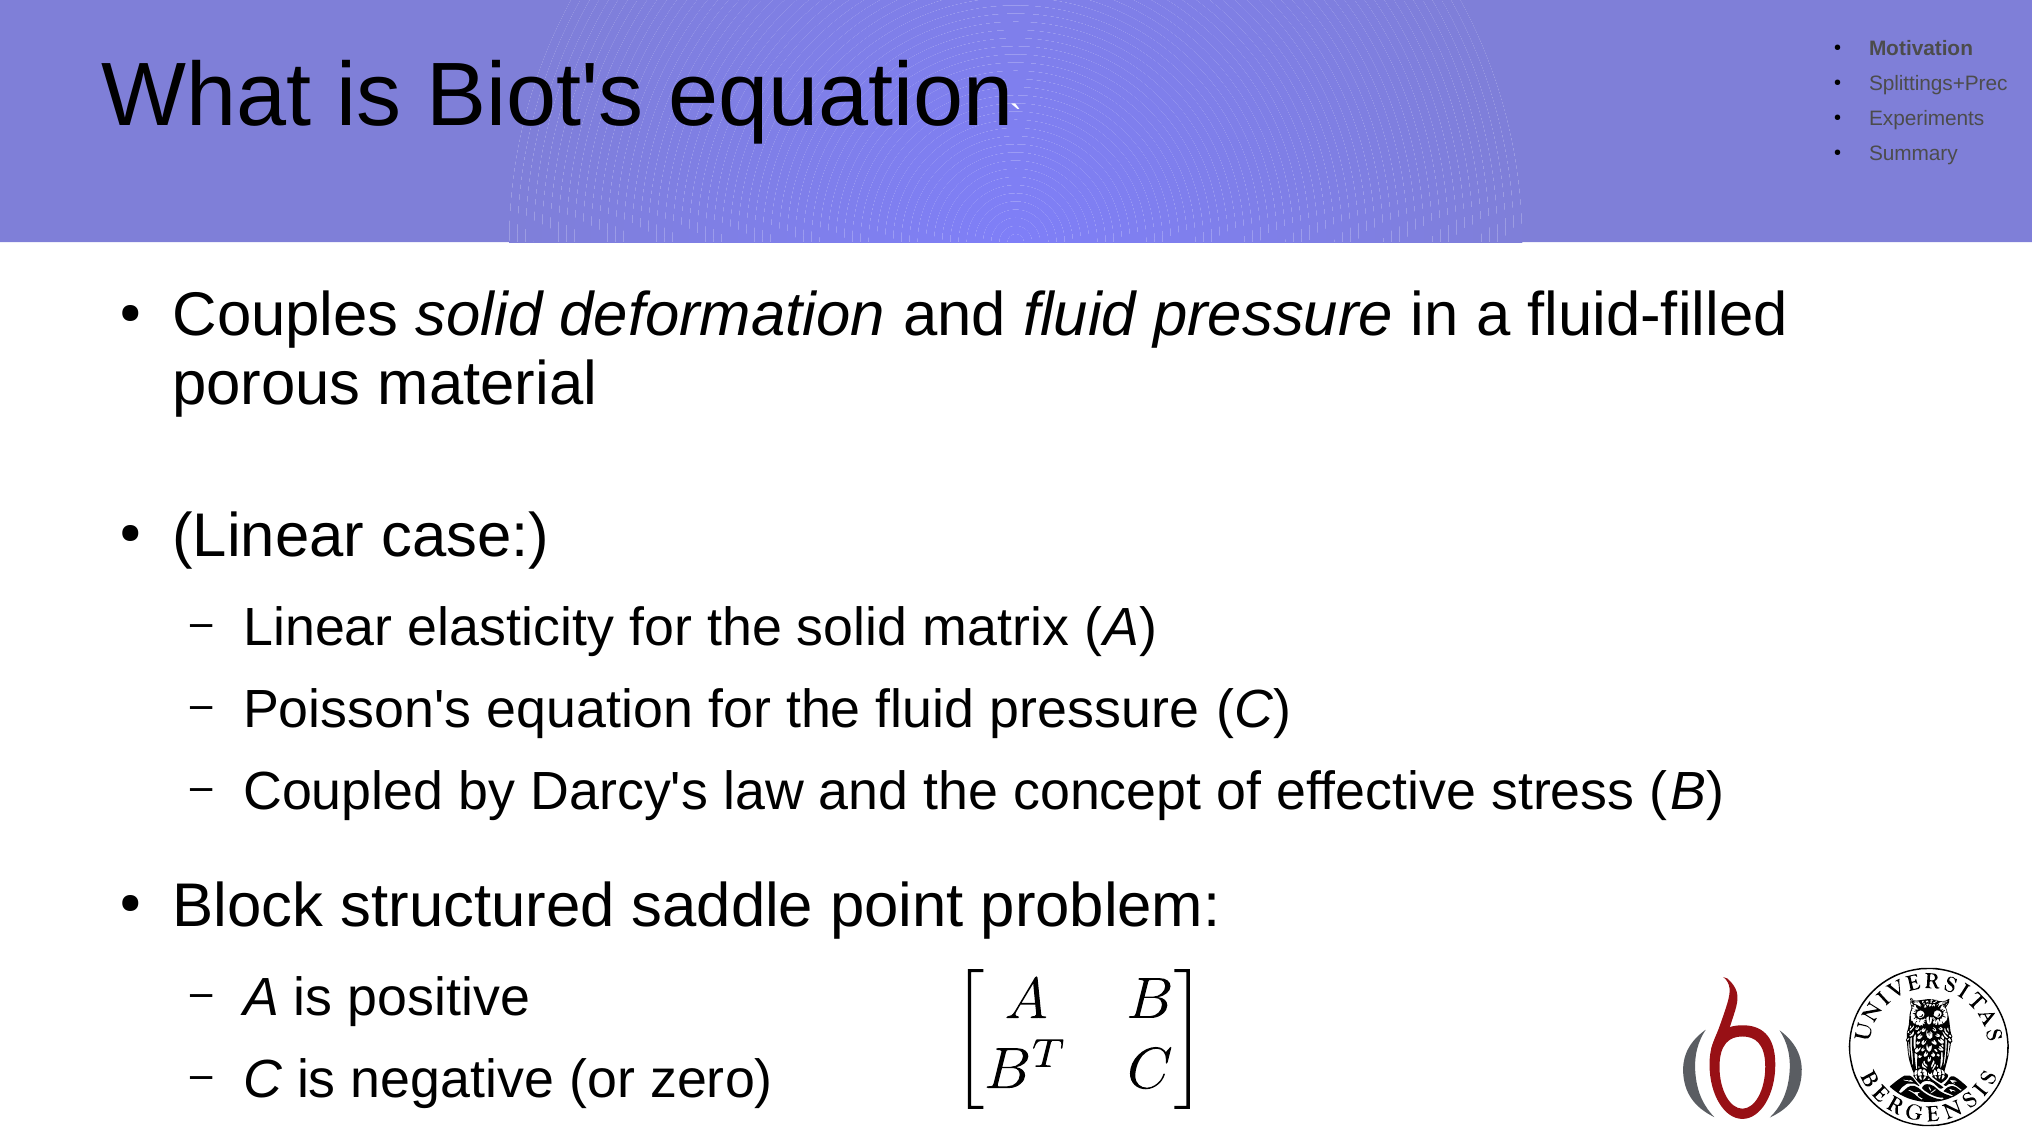

Motivation
Splittings+Prec
Experiments
Summary
# What is Biot's equation
Couples solid deformation and fluid pressure in a fluid-filled porous material
(Linear case:)
Linear elasticity for the solid matrix (A)
Poisson's equation for the fluid pressure (C)
Coupled by Darcy's law and the concept of effective stress (B)
Block structured saddle point problem:
A is positive
C is negative (or zero)